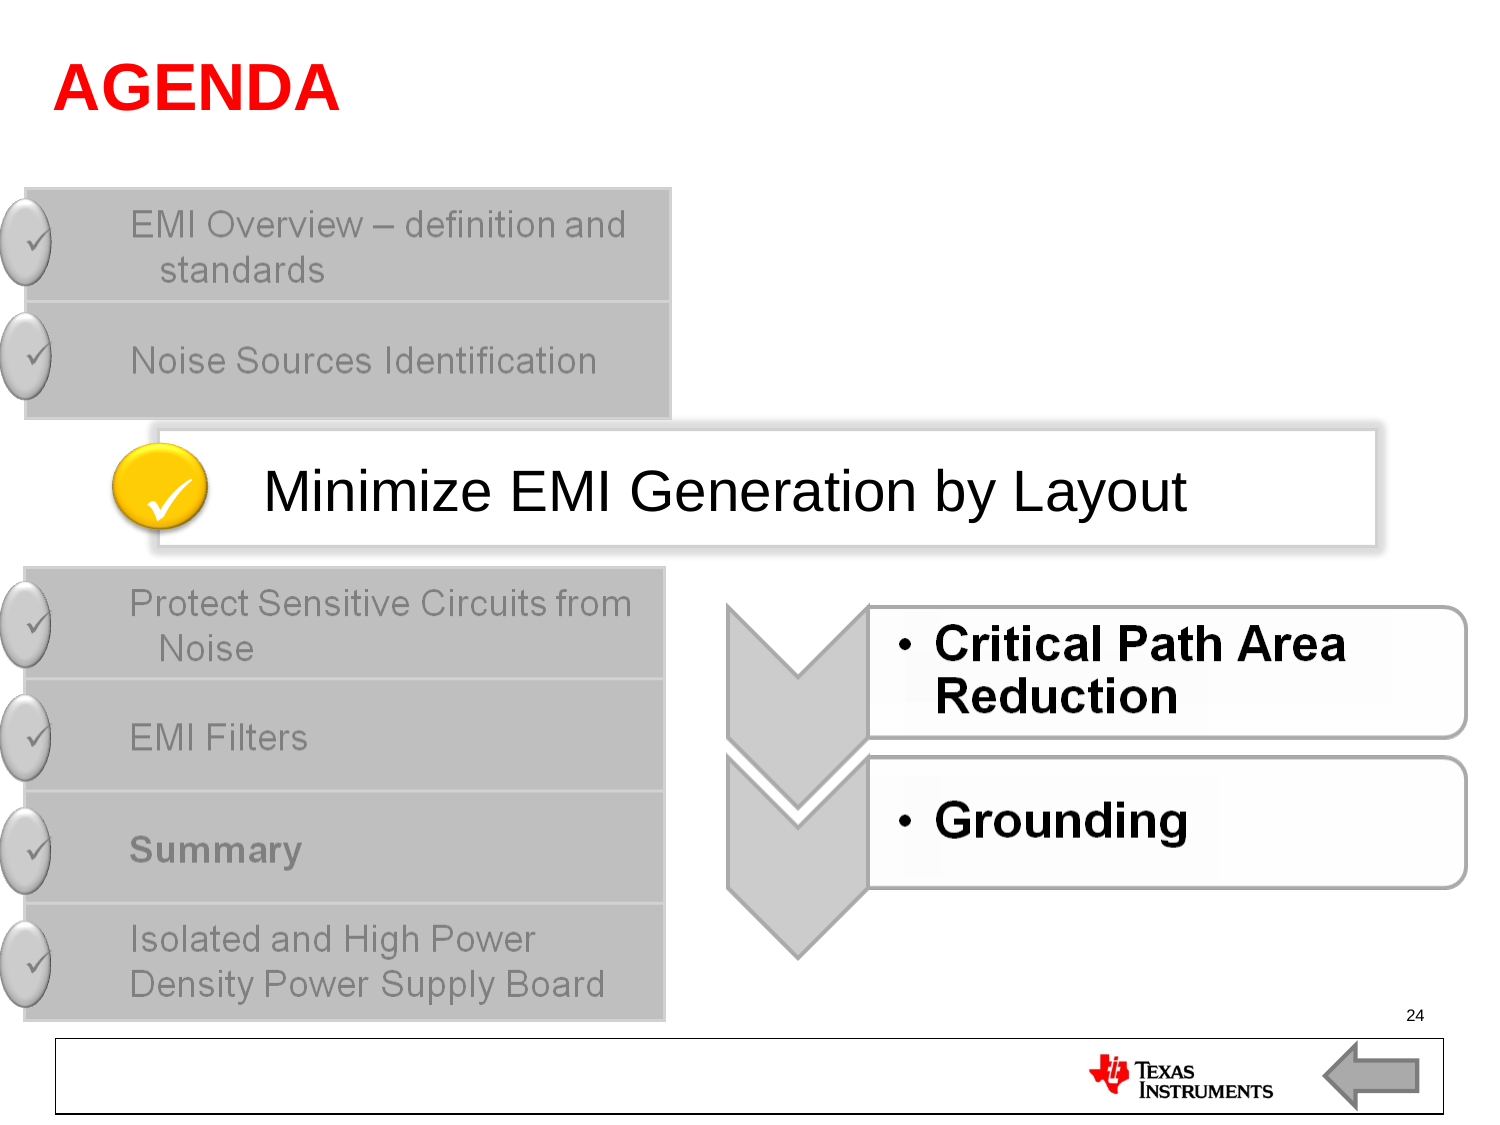

# AGENDA
Minimize EMI Generation by Layout
